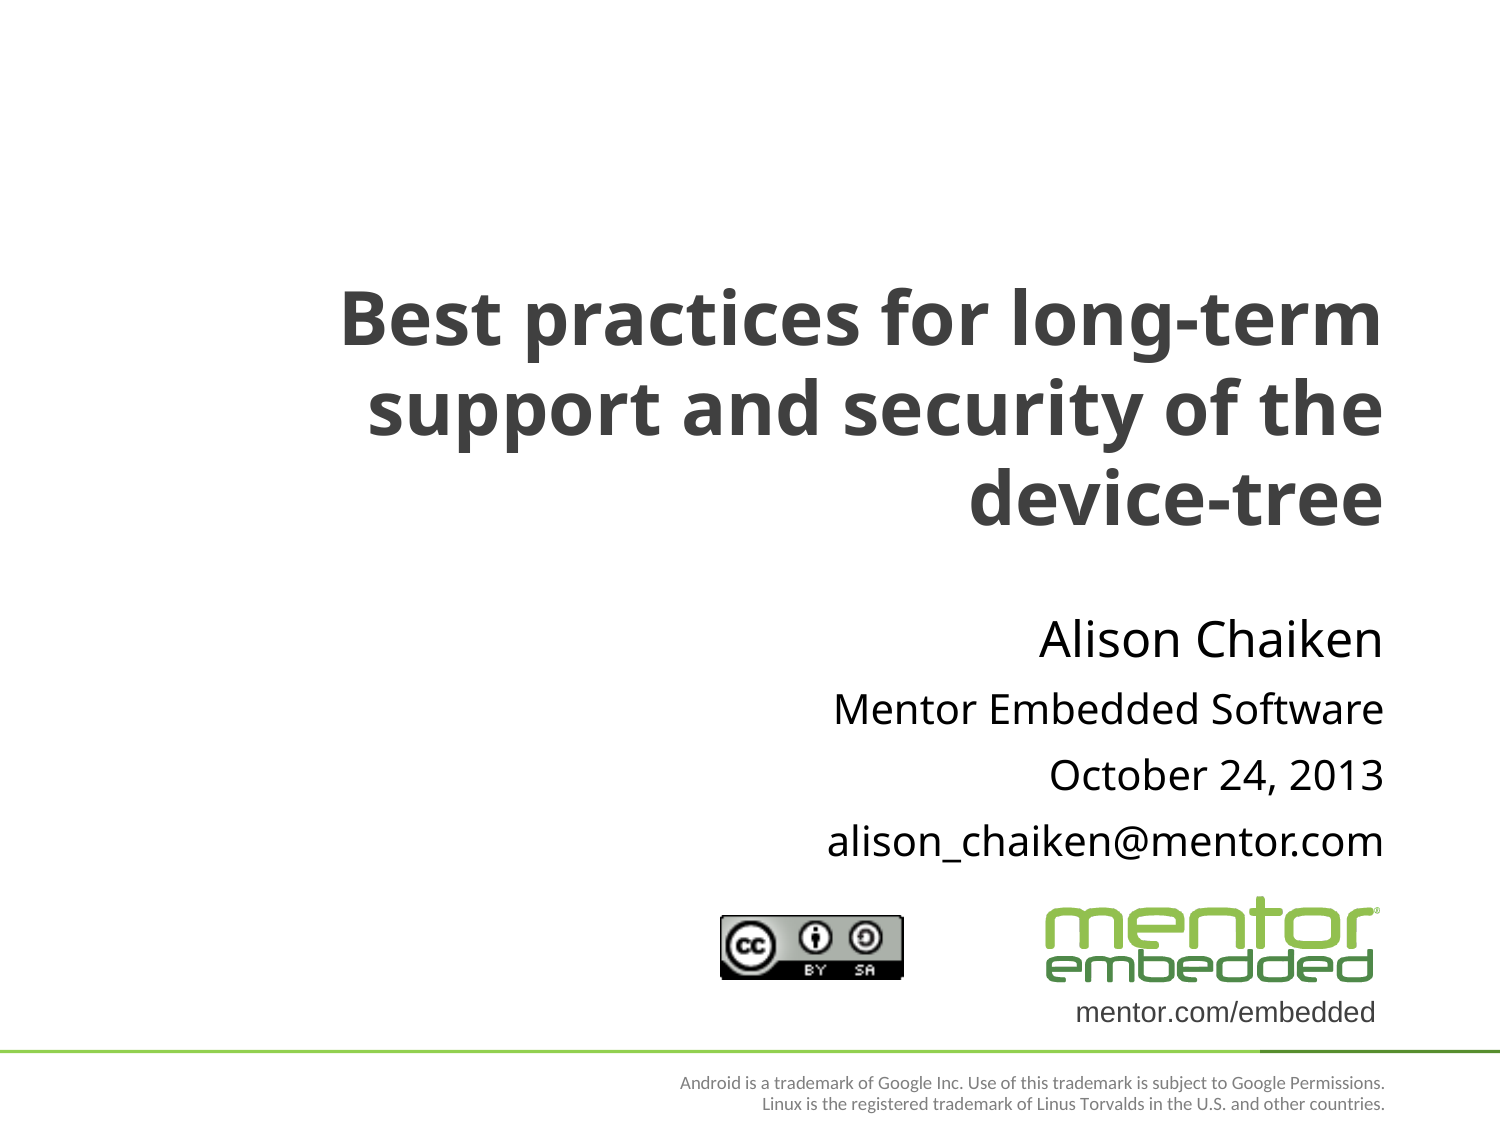

Best practices for long-term support and security of the device-tree
# Alison Chaiken
Mentor Embedded Software
October 24, 2013
alison_chaiken@mentor.com